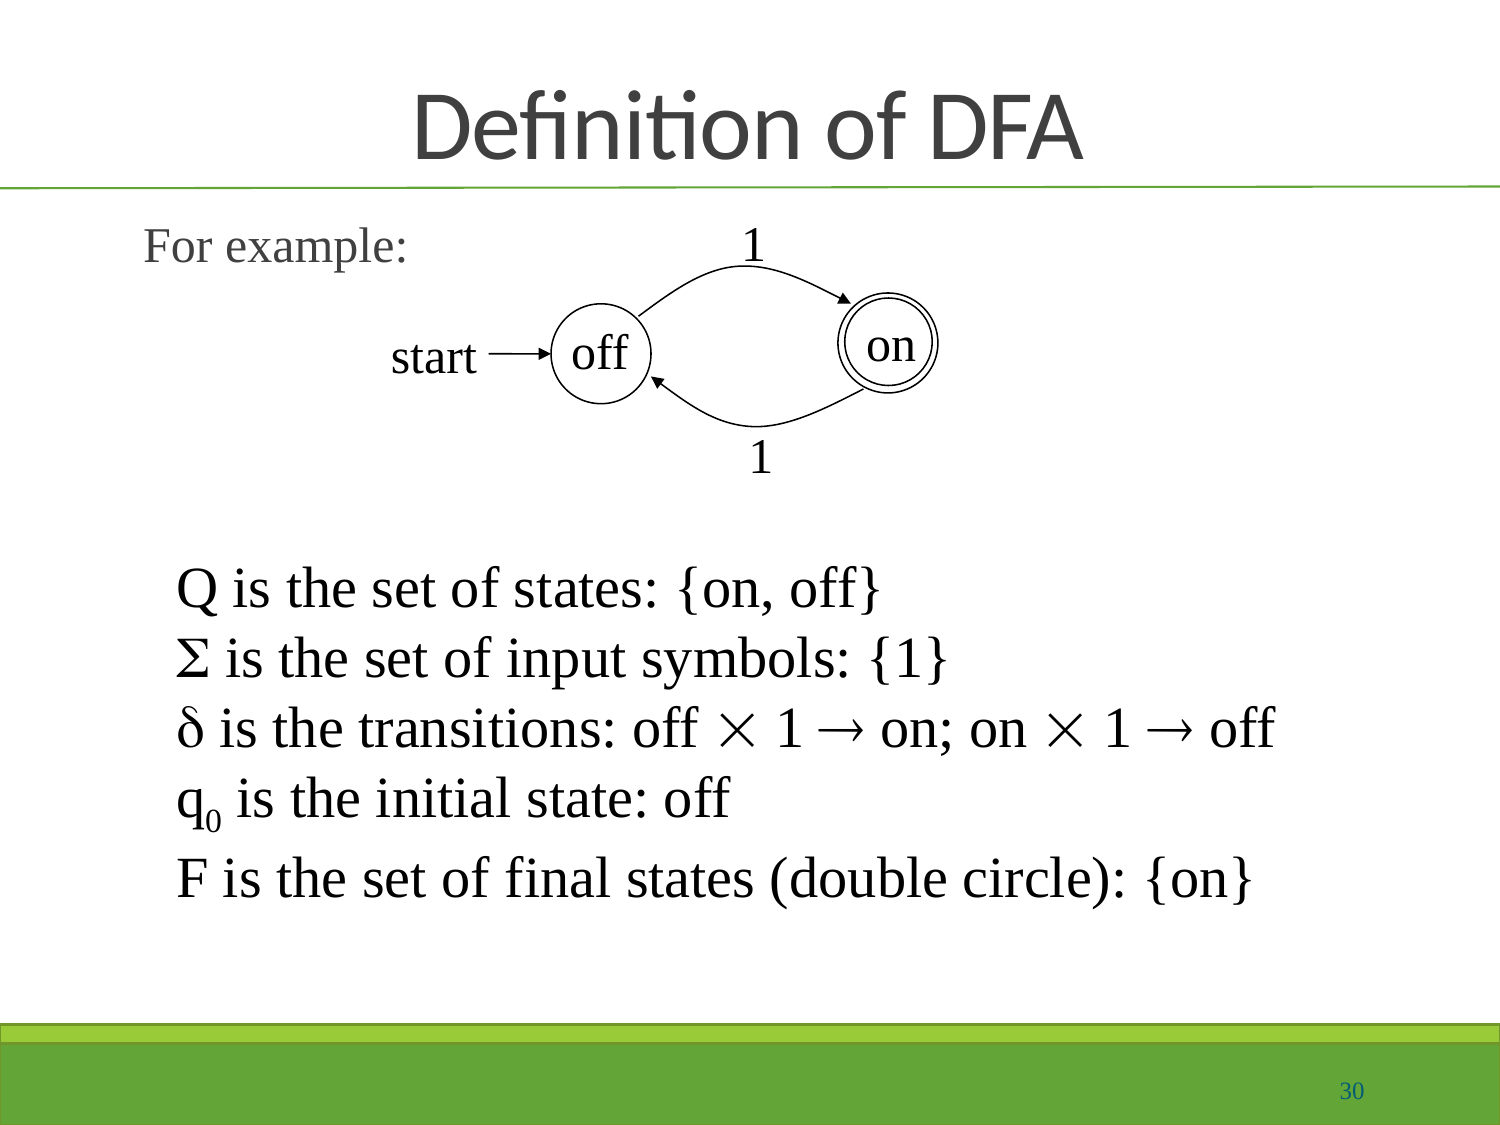

# Definition of DFA
1
For example:
on
off
start
1
Q is the set of states: {on, off}
 is the set of input symbols: {1}
 is the transitions: off  1  on; on  1  off
q0 is the initial state: off
F is the set of final states (double circle): {on}